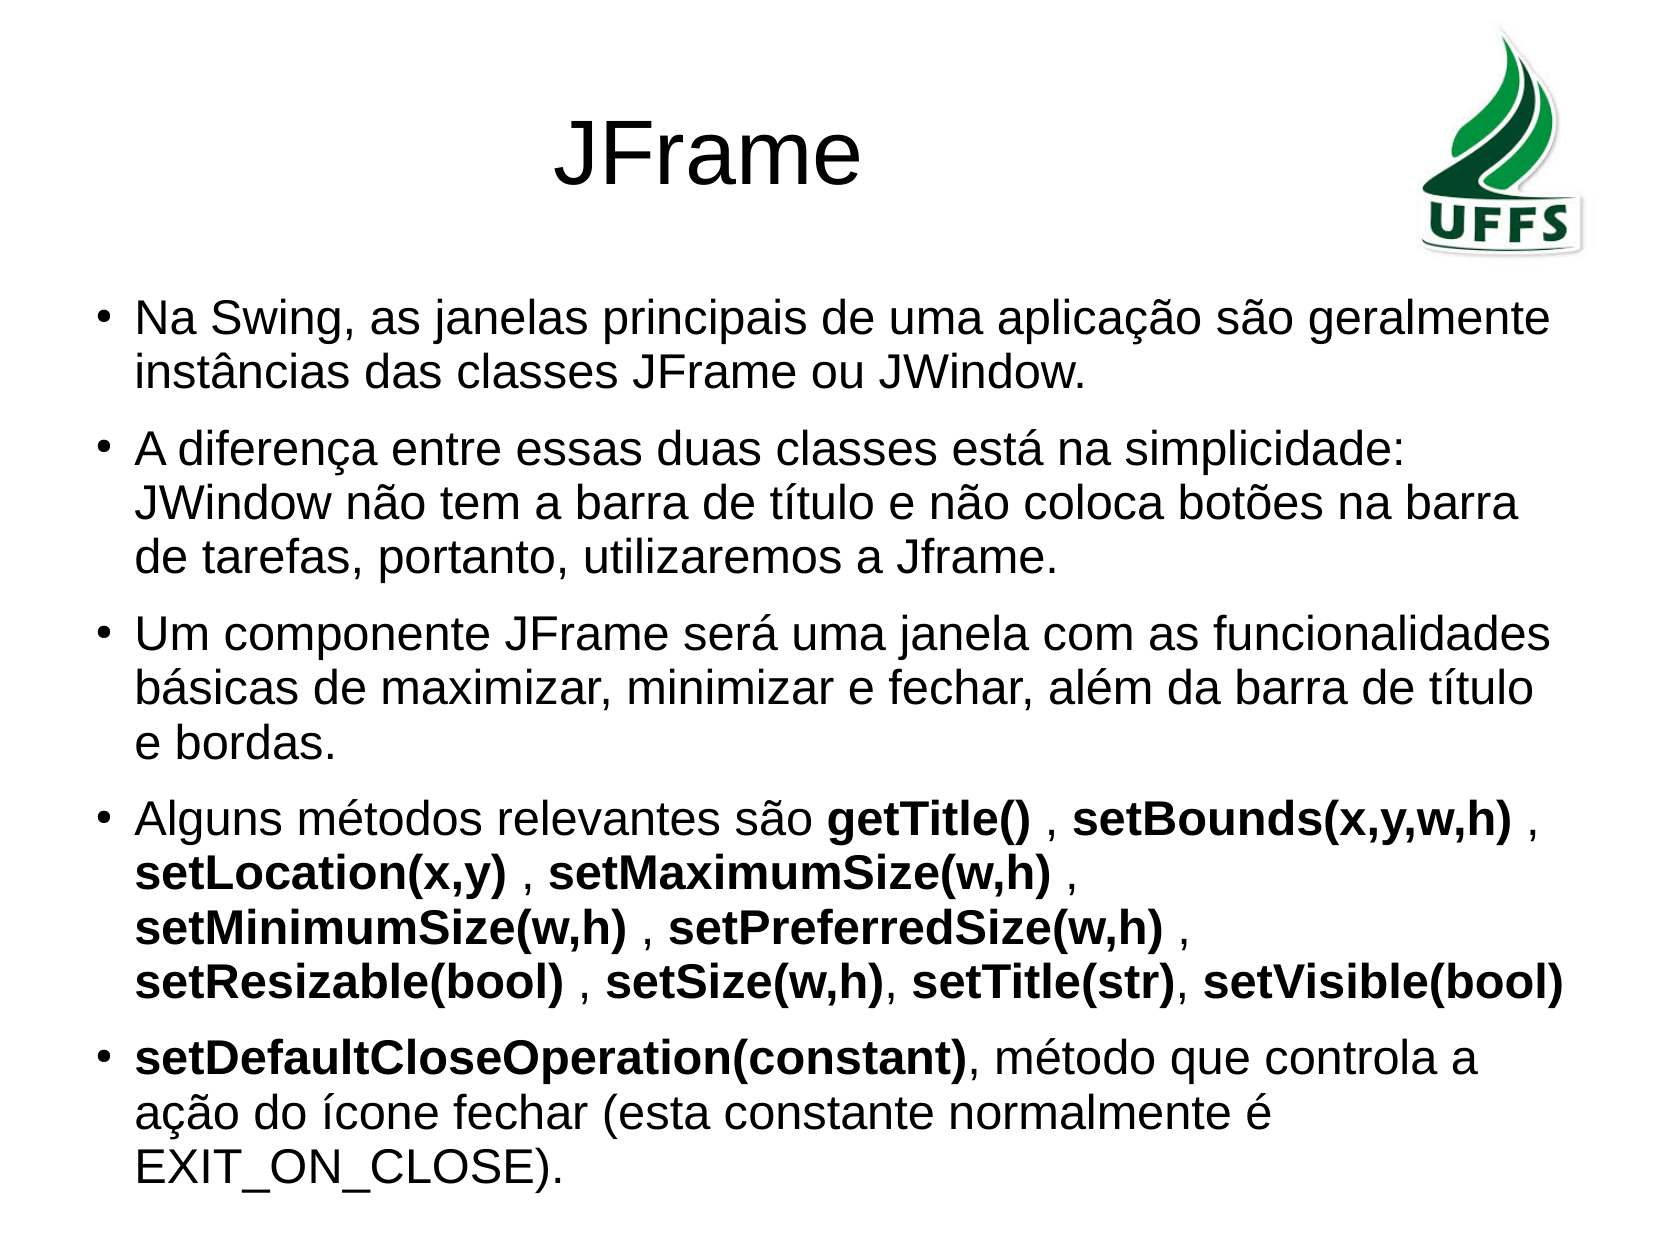

# JFrame
Na Swing, as janelas principais de uma aplicação são geralmente instâncias das classes JFrame ou JWindow.
A diferença entre essas duas classes está na simplicidade: JWindow não tem a barra de título e não coloca botões na barra de tarefas, portanto, utilizaremos a Jframe.
Um componente JFrame será uma janela com as funcionalidades básicas de maximizar, minimizar e fechar, além da barra de título e bordas.
Alguns métodos relevantes são getTitle() , setBounds(x,y,w,h) , setLocation(x,y) , setMaximumSize(w,h) , setMinimumSize(w,h) , setPreferredSize(w,h) , setResizable(bool) , setSize(w,h), setTitle(str), setVisible(bool)
setDefaultCloseOperation(constant), método que controla a ação do ícone fechar (esta constante normalmente é EXIT_ON_CLOSE).